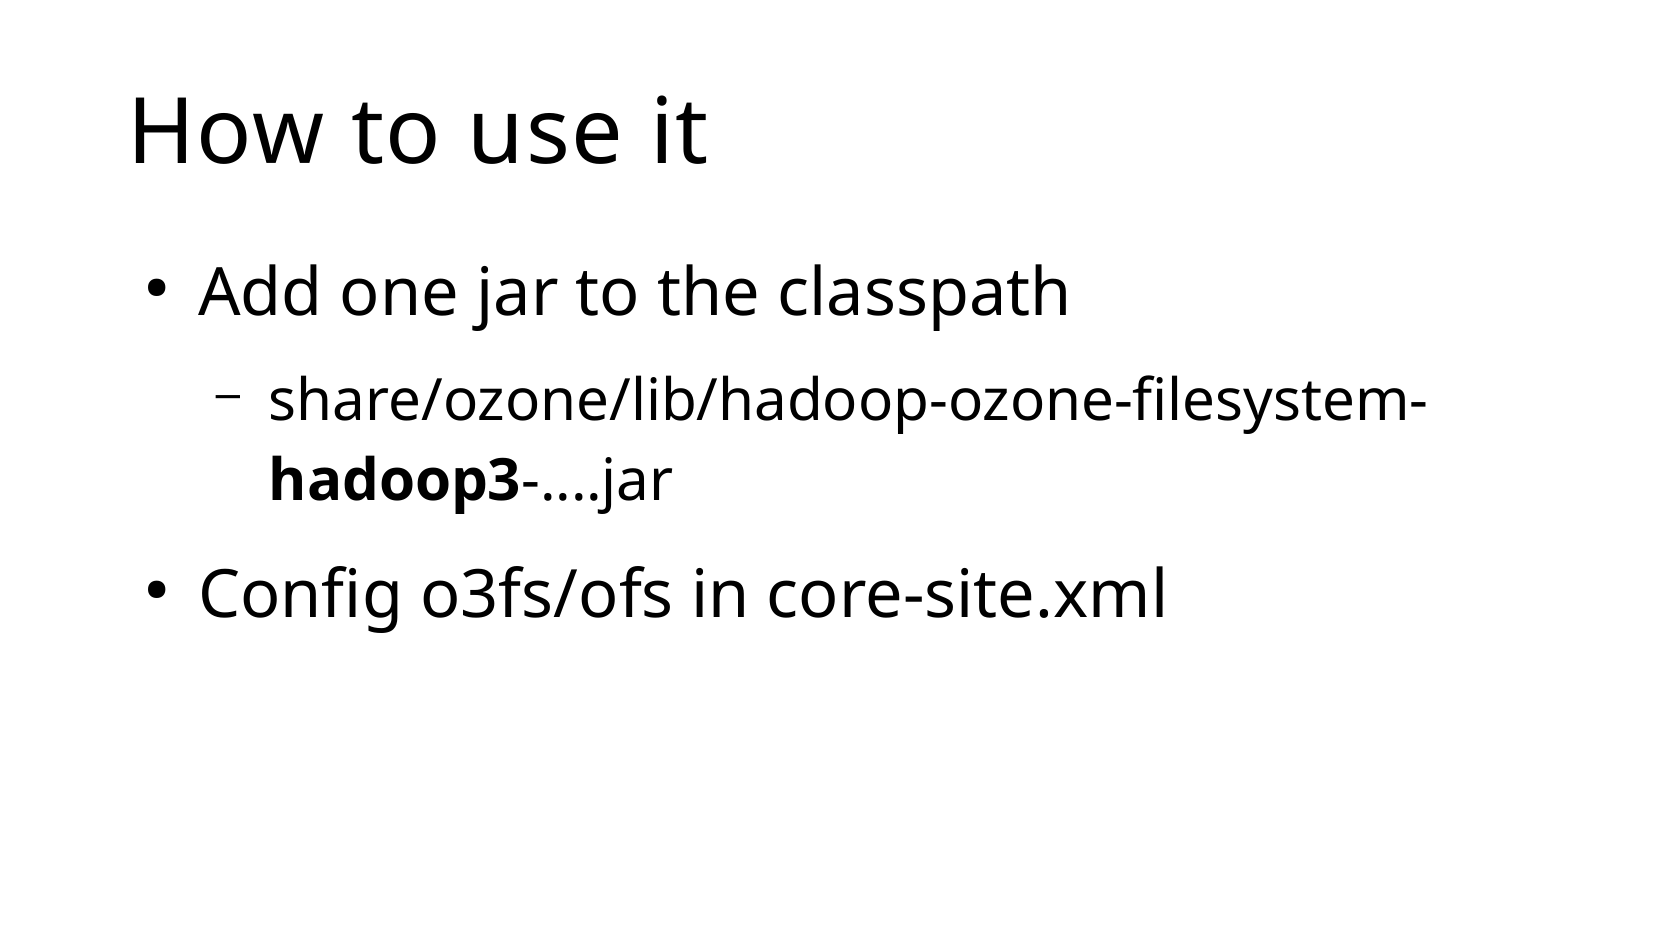

# How to use it
Add one jar to the classpath
share/ozone/lib/hadoop-ozone-filesystem-hadoop3-....jar
Config o3fs/ofs in core-site.xml